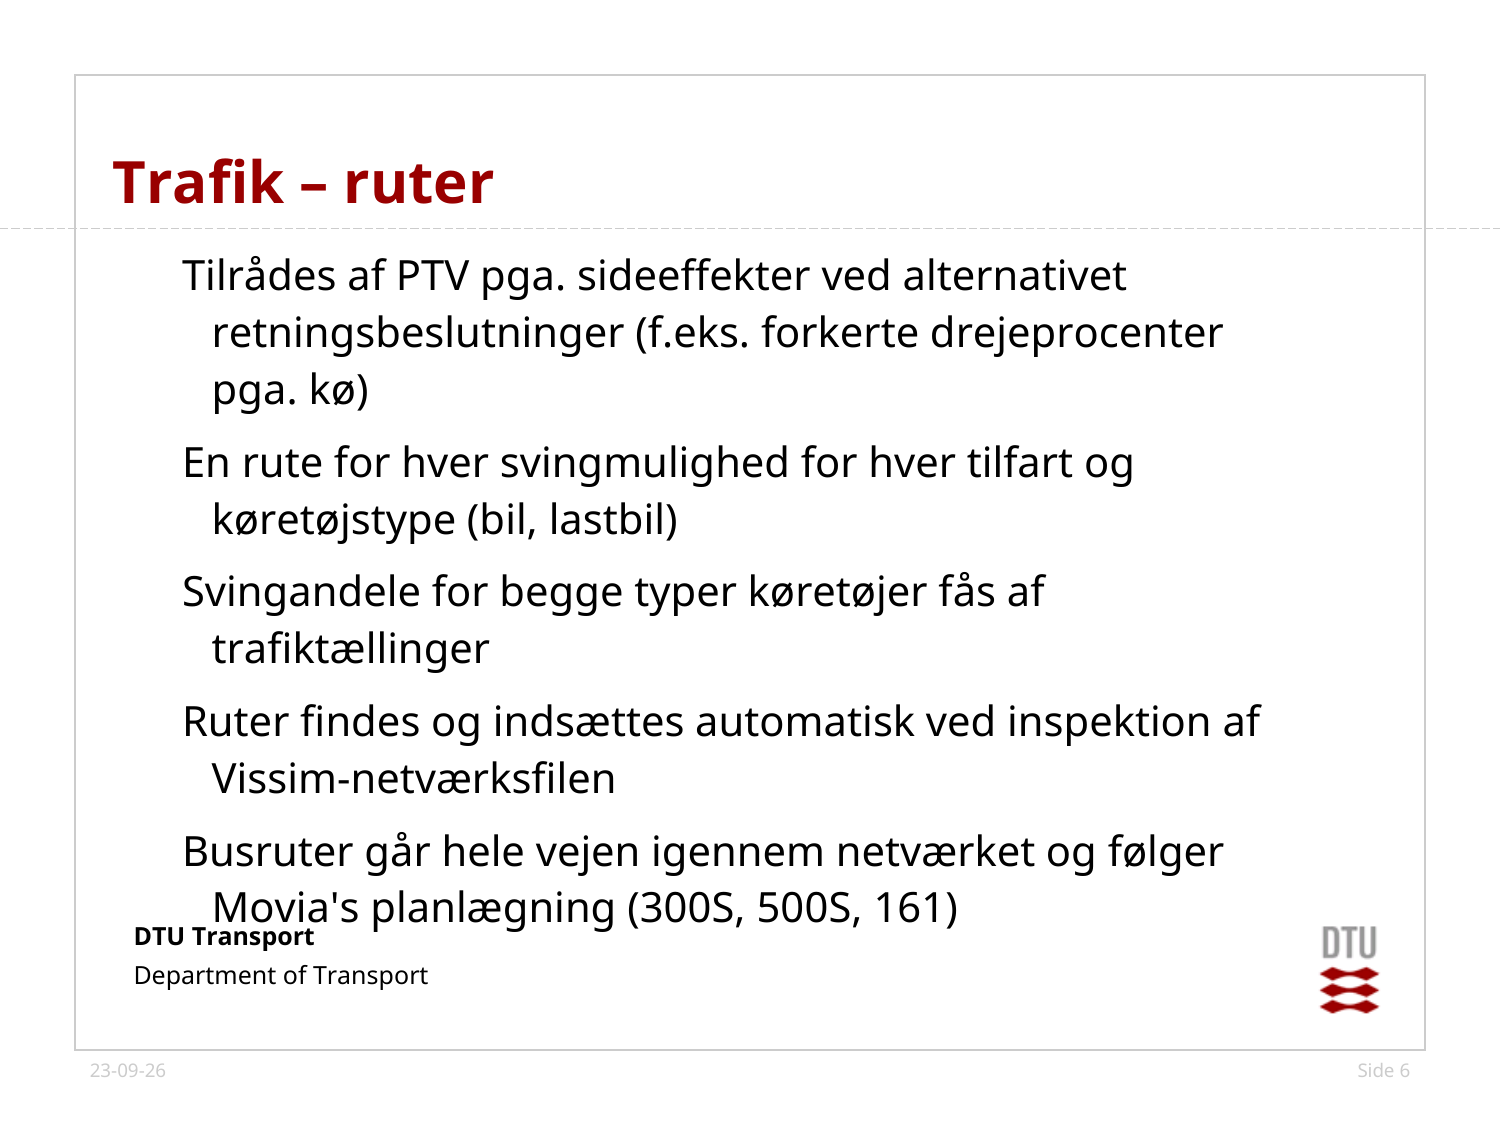

# Trafik – ruter
Tilrådes af PTV pga. sideeffekter ved alternativet retningsbeslutninger (f.eks. forkerte drejeprocenter pga. kø)
En rute for hver svingmulighed for hver tilfart og køretøjstype (bil, lastbil)
Svingandele for begge typer køretøjer fås af trafiktællinger
Ruter findes og indsættes automatisk ved inspektion af Vissim-netværksfilen
Busruter går hele vejen igennem netværket og følger Movia's planlægning (300S, 500S, 161)